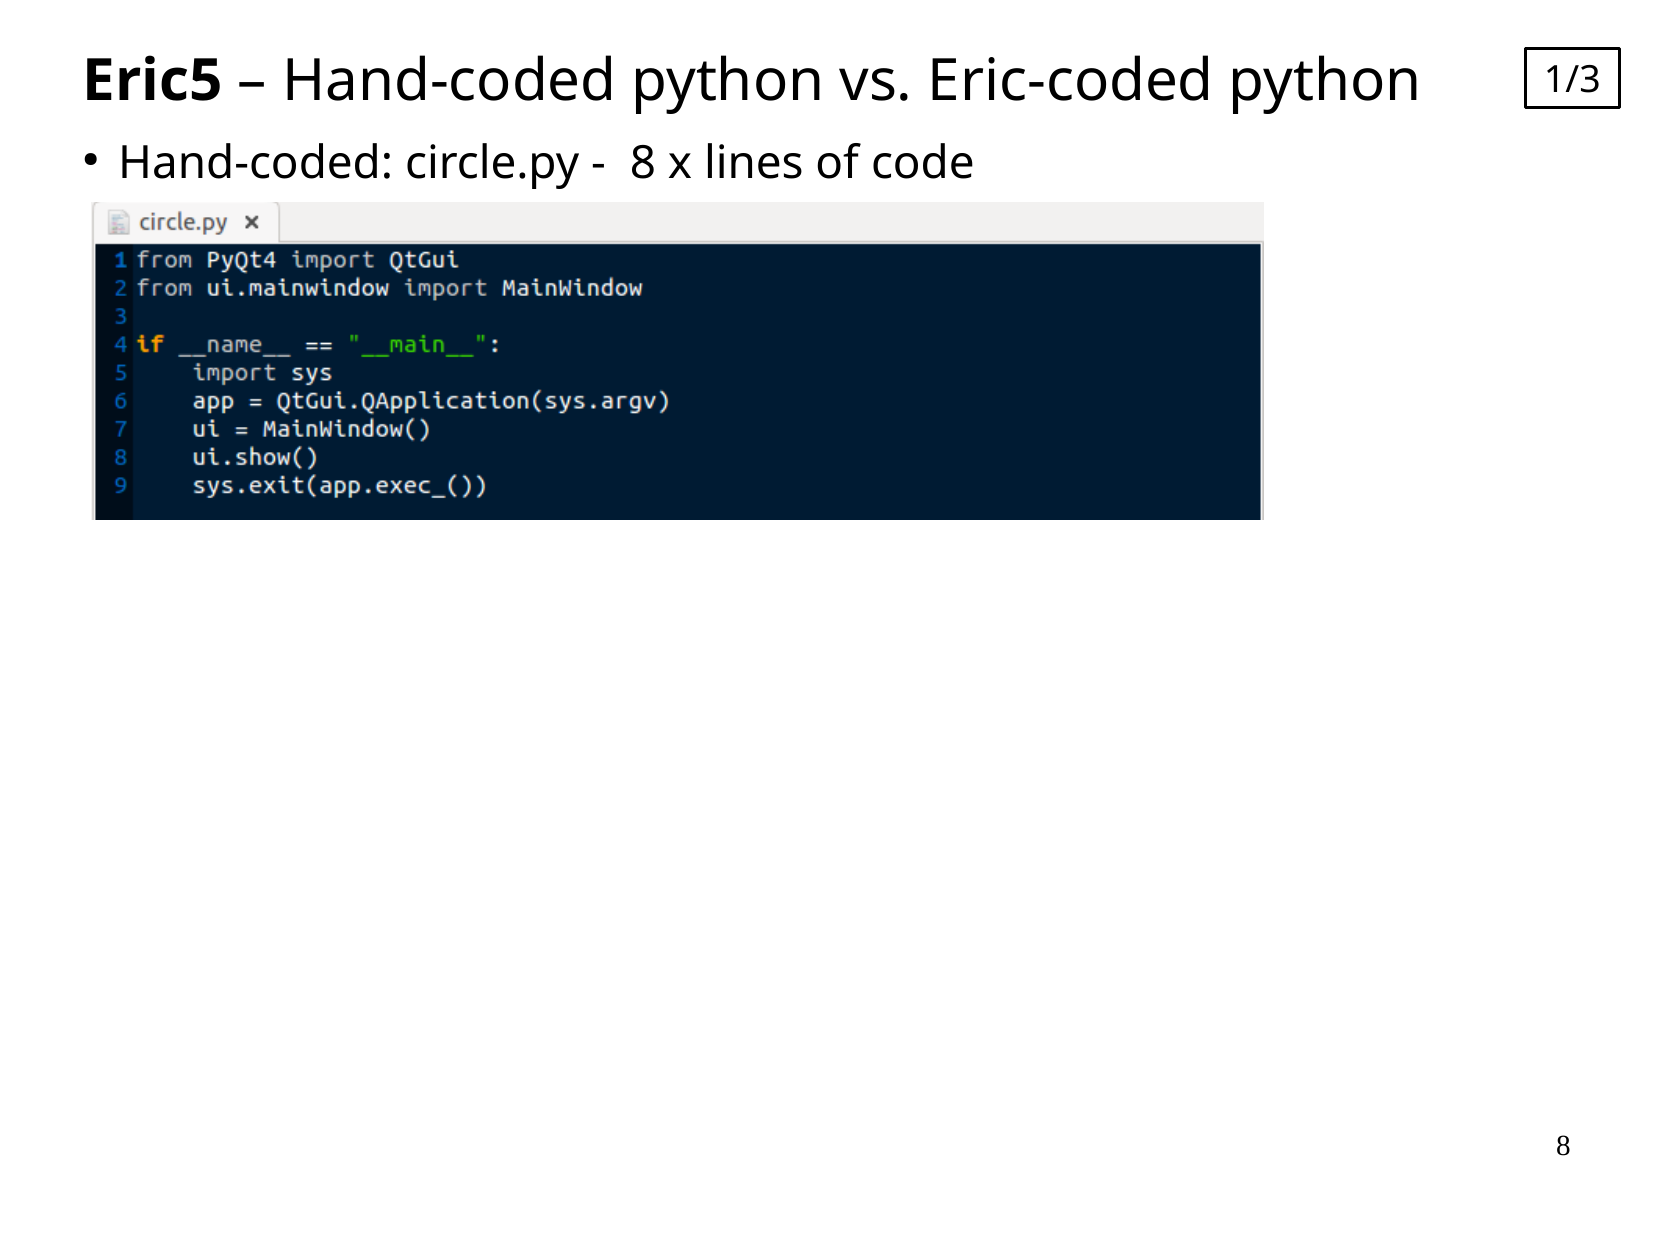

# Eric5 – Hand-coded python vs. Eric-coded python
1/3
Hand-coded: circle.py - 8 x lines of code
8